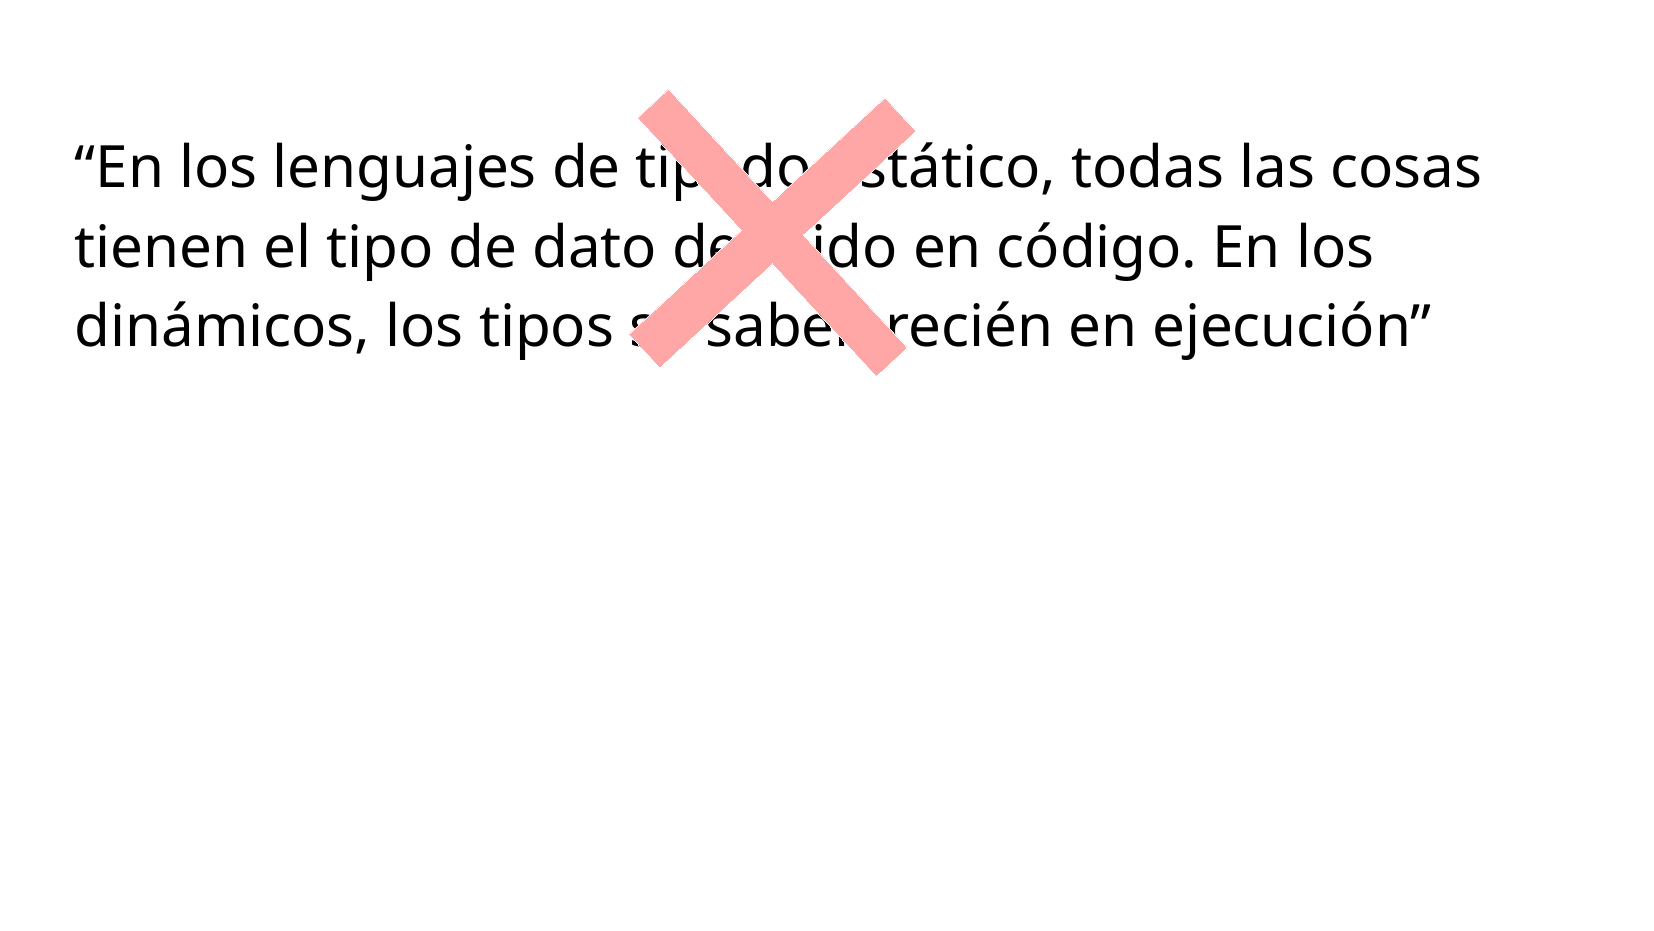

“En los lenguajes de tipado estático, todas las cosas tienen el tipo de dato definido en código. En los dinámicos, los tipos se saben recién en ejecución”